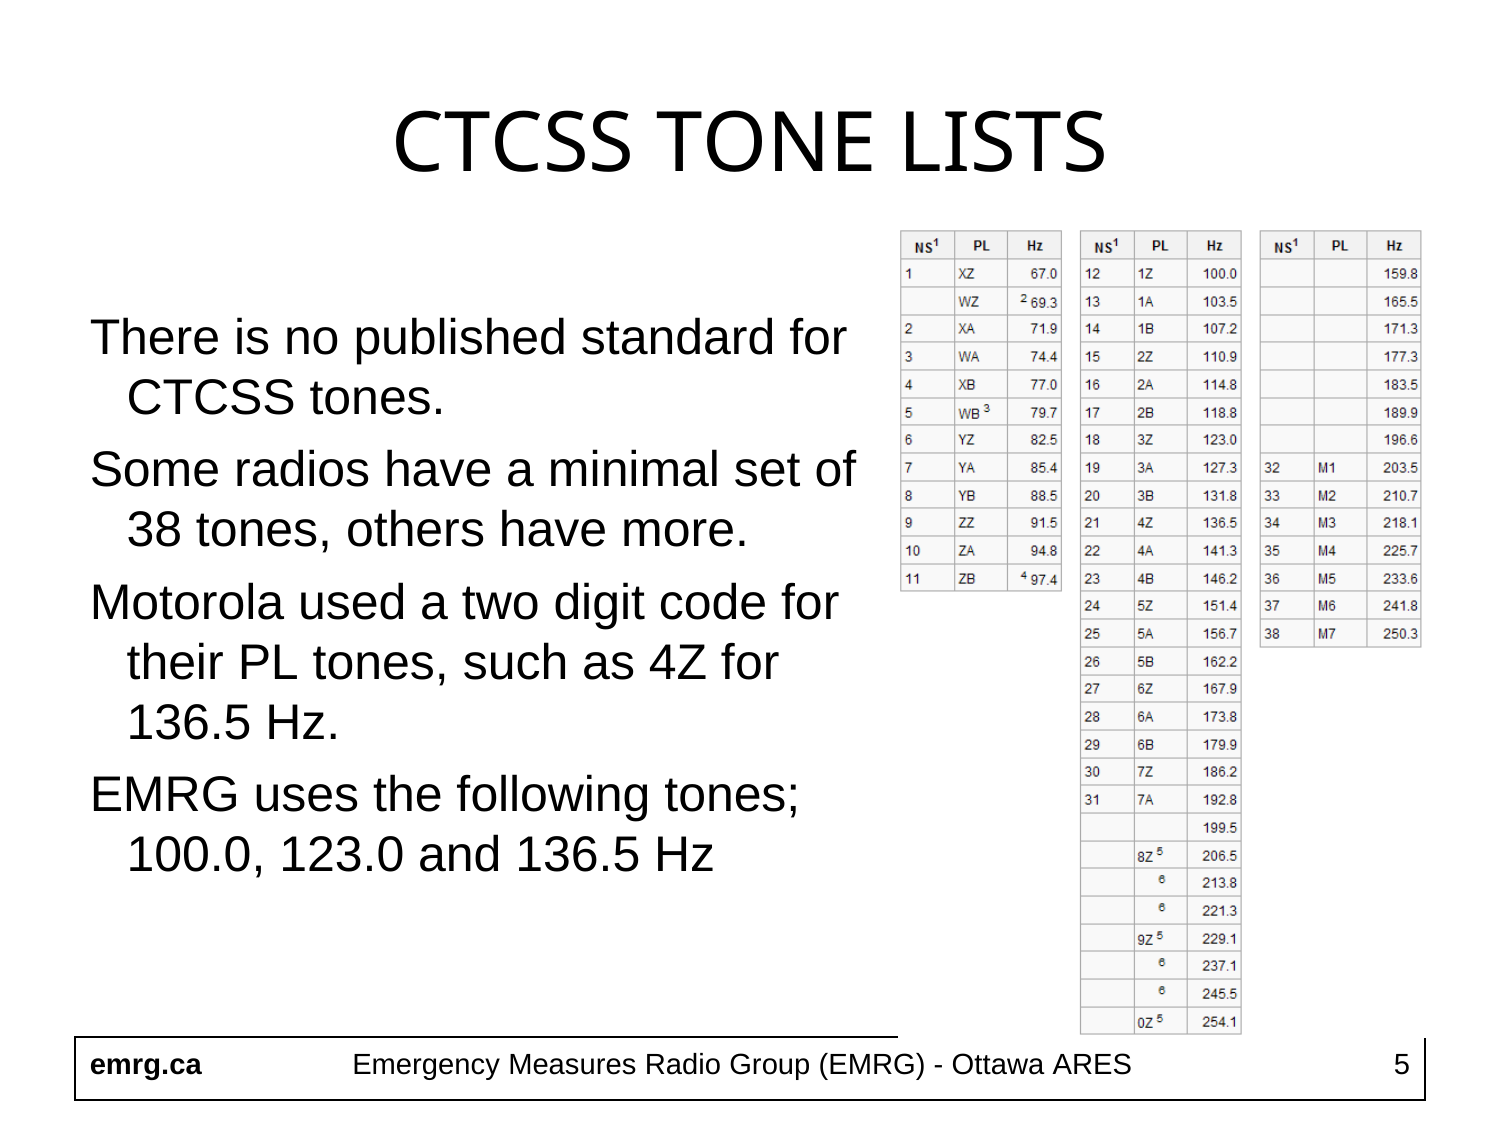

# CTCSS TONE LISTS
There is no published standard for CTCSS tones.
Some radios have a minimal set of 38 tones, others have more.
Motorola used a two digit code for their PL tones, such as 4Z for 136.5 Hz.
EMRG uses the following tones; 100.0, 123.0 and 136.5 Hz
Emergency Measures Radio Group (EMRG) - Ottawa ARES